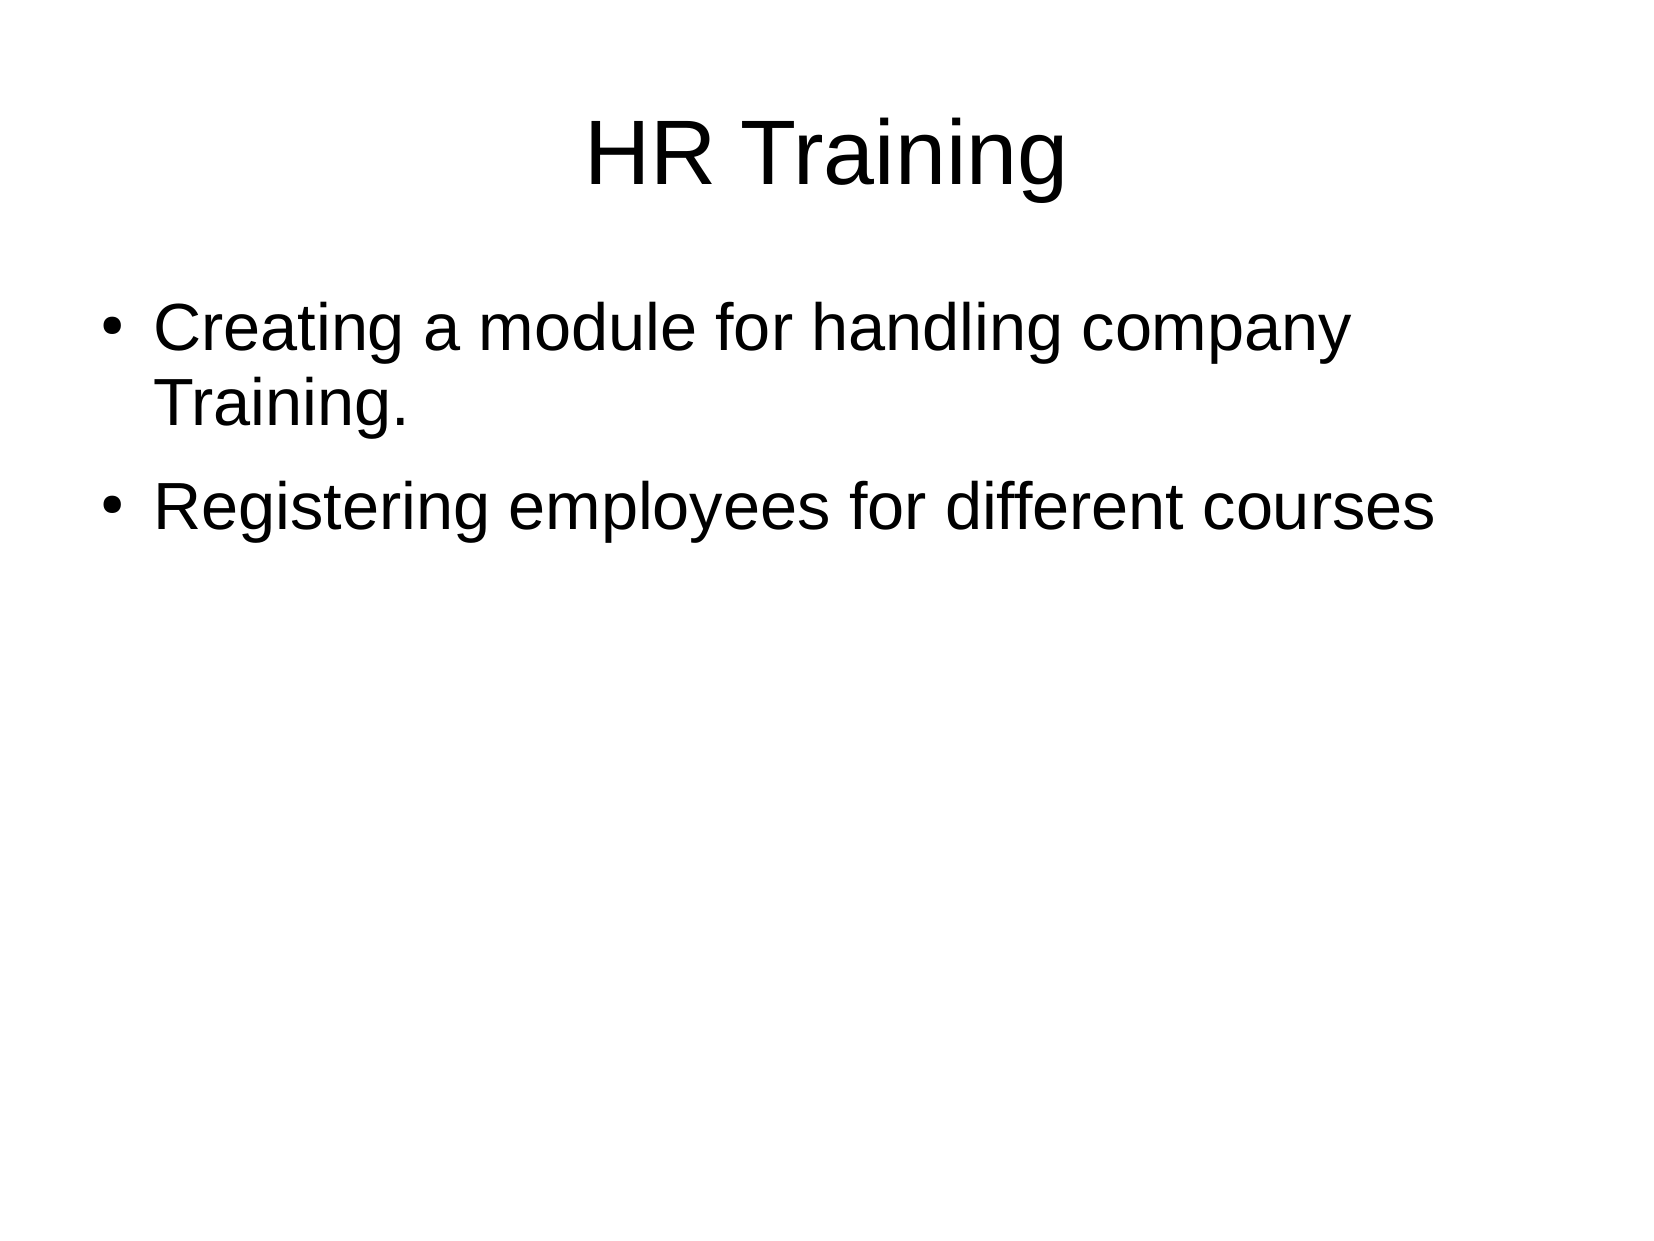

# HR Training
Creating a module for handling company Training.
Registering employees for different courses